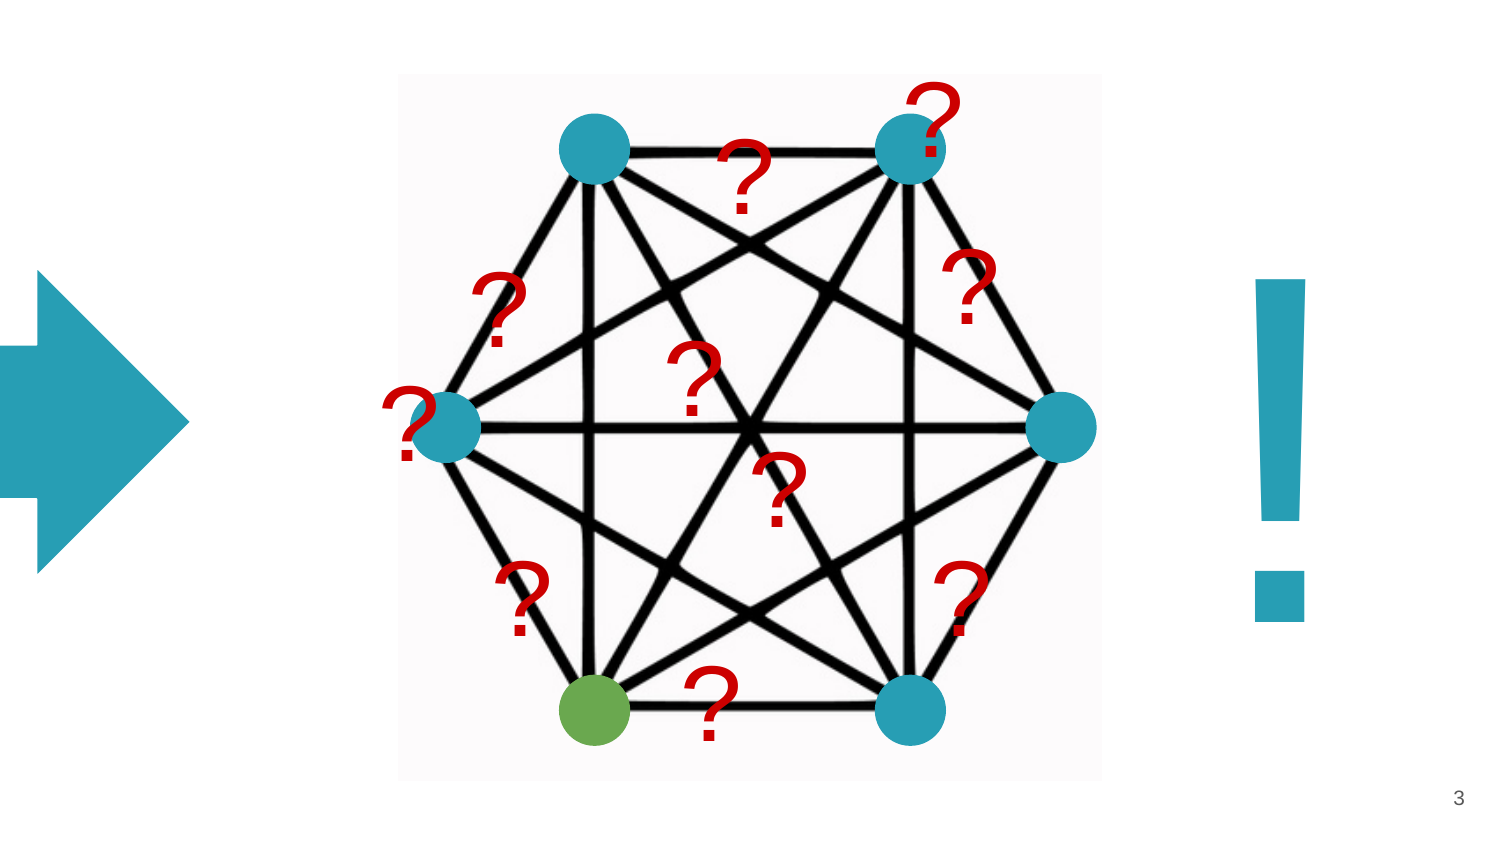

?
?
!
?
?
?
?
?
?
?
?